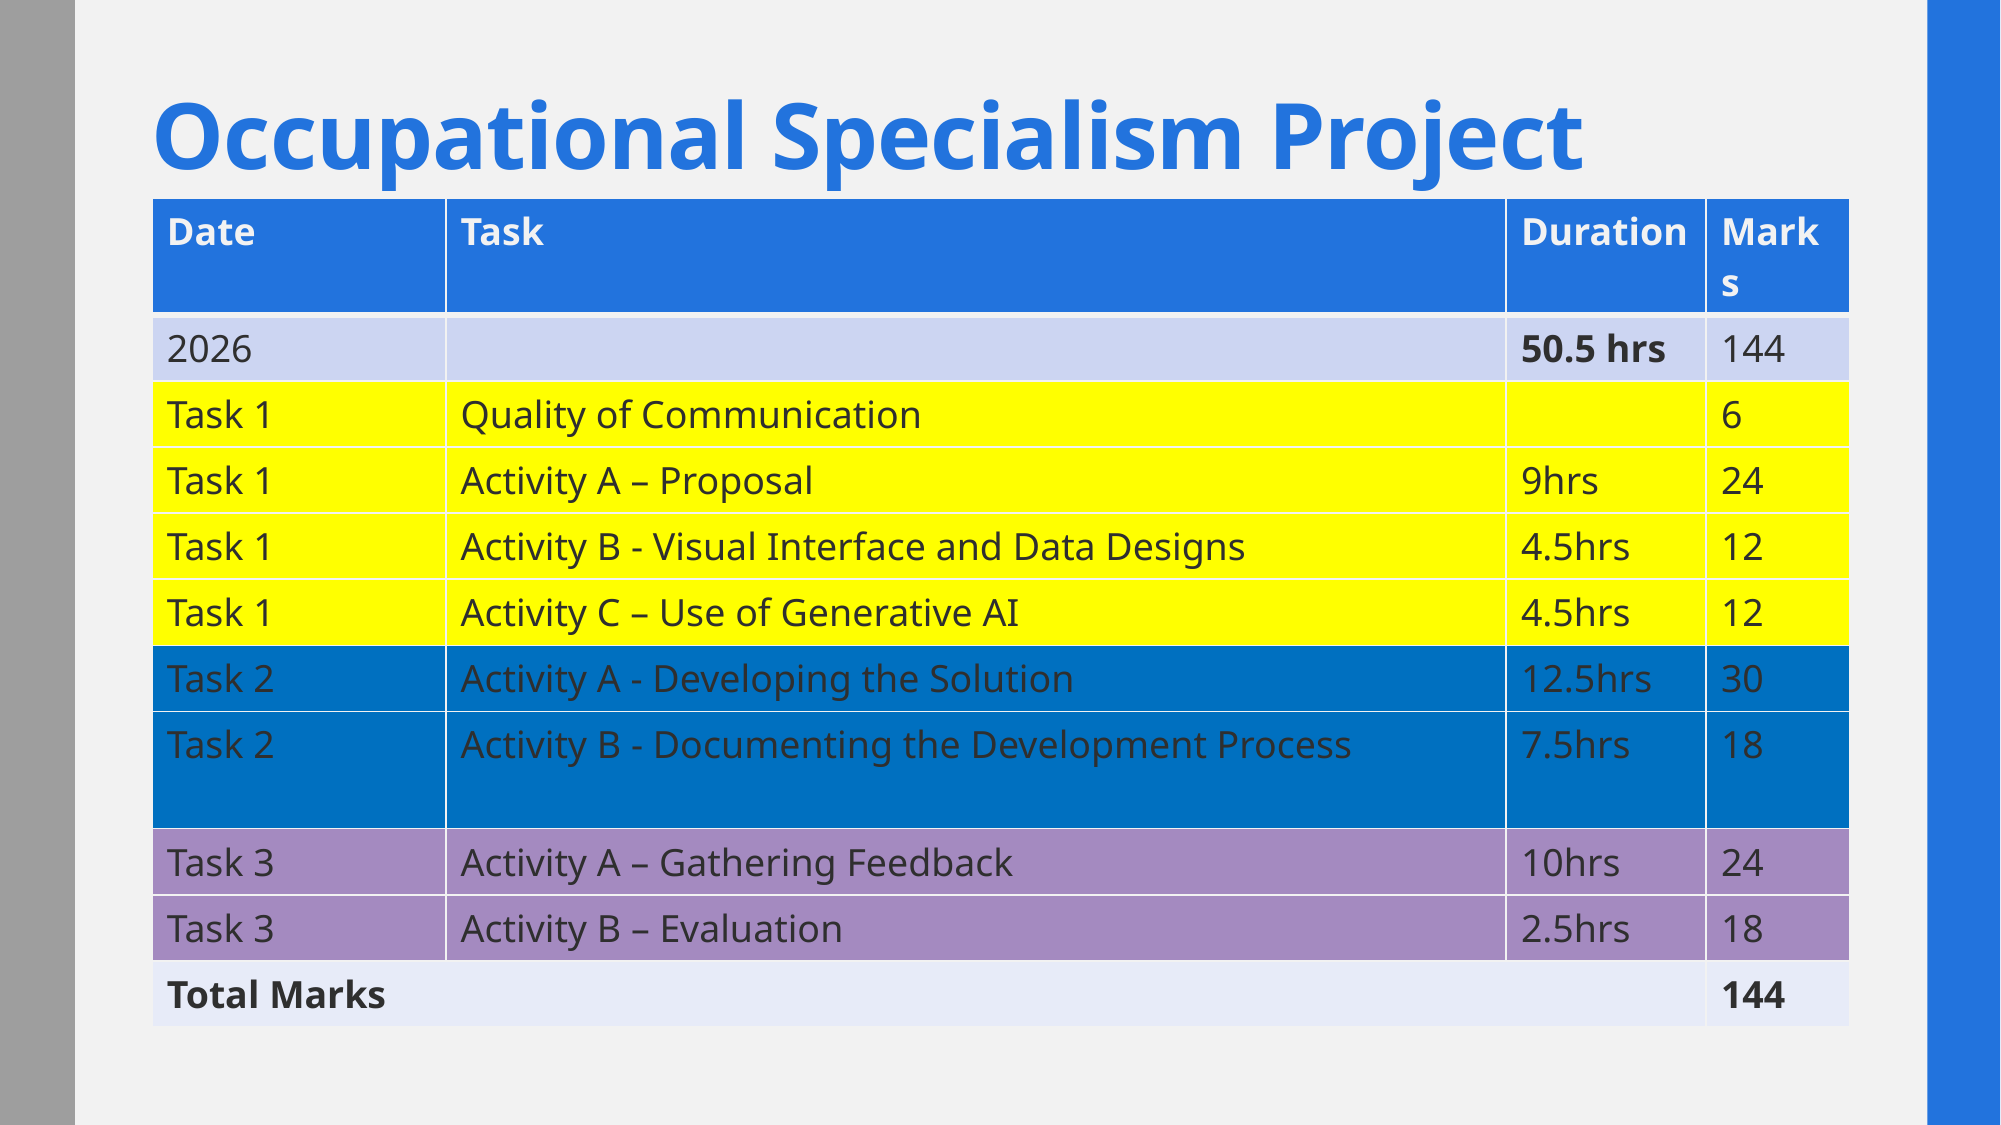

# Occupational Specialism Project
| Date | Task | Duration | Marks |
| --- | --- | --- | --- |
| 2026 | | 50.5 hrs | 144 |
| Task 1 | Quality of Communication | | 6 |
| Task 1 | Activity A – Proposal | 9hrs | 24 |
| Task 1 | Activity B - Visual Interface and Data Designs | 4.5hrs | 12 |
| Task 1 | Activity C – Use of Generative AI | 4.5hrs | 12 |
| Task 2 | Activity A - Developing the Solution | 12.5hrs | 30 |
| Task 2 | Activity B - Documenting the Development Process | 7.5hrs | 18 |
| Task 3 | Activity A – Gathering Feedback | 10hrs | 24 |
| Task 3 | Activity B – Evaluation | 2.5hrs | 18 |
| Total Marks | | | 144 |